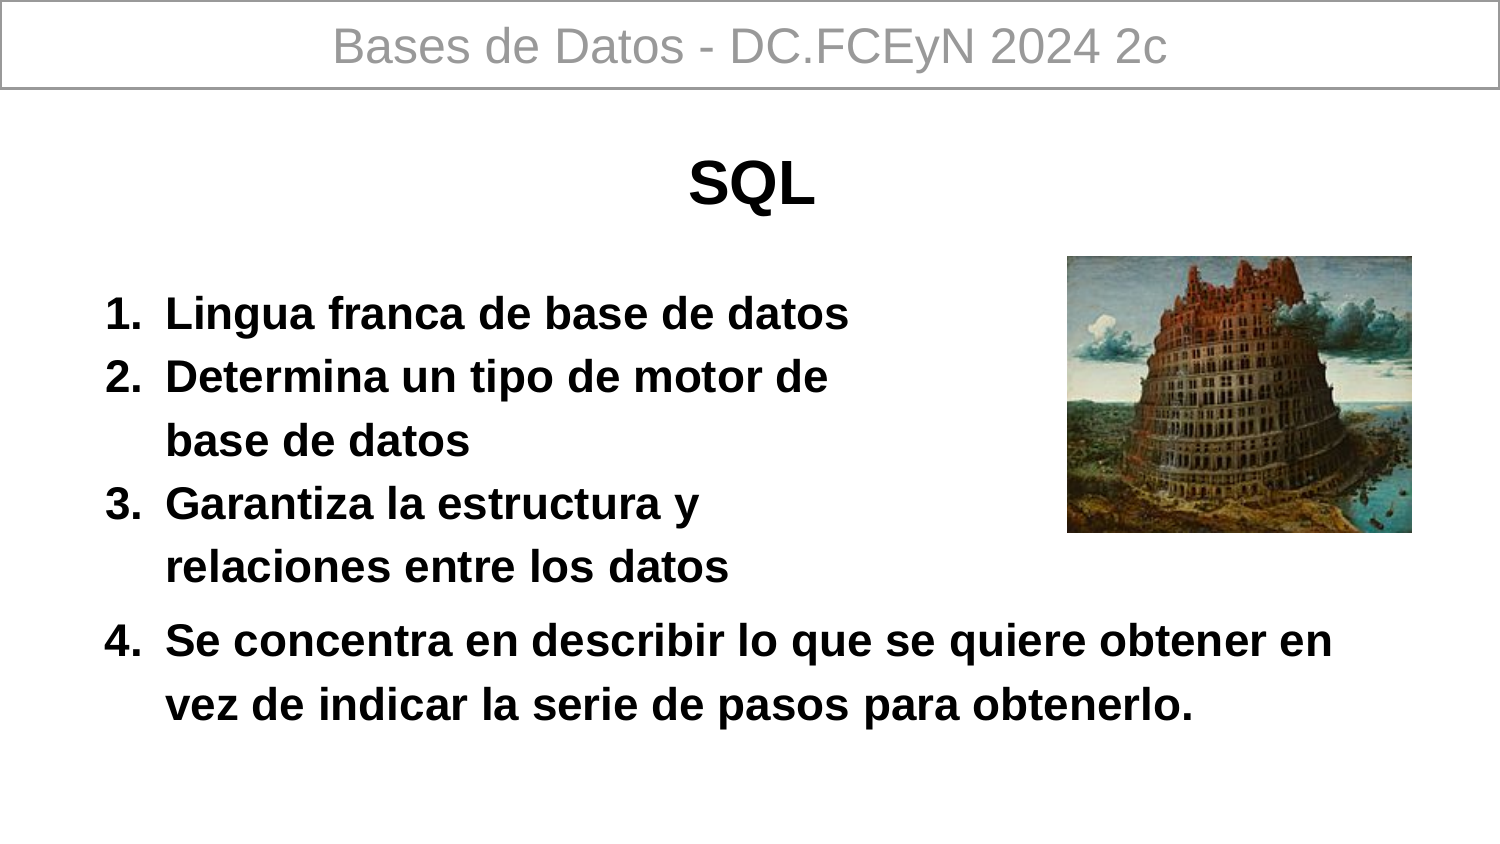

# Bases de Datos - DC.FCEyN 2024 2c
SQL
Lingua franca de base de datos
Determina un tipo de motor de base de datos
Garantiza la estructura y relaciones entre los datos
Se concentra en describir lo que se quiere obtener en vez de indicar la serie de pasos para obtenerlo.